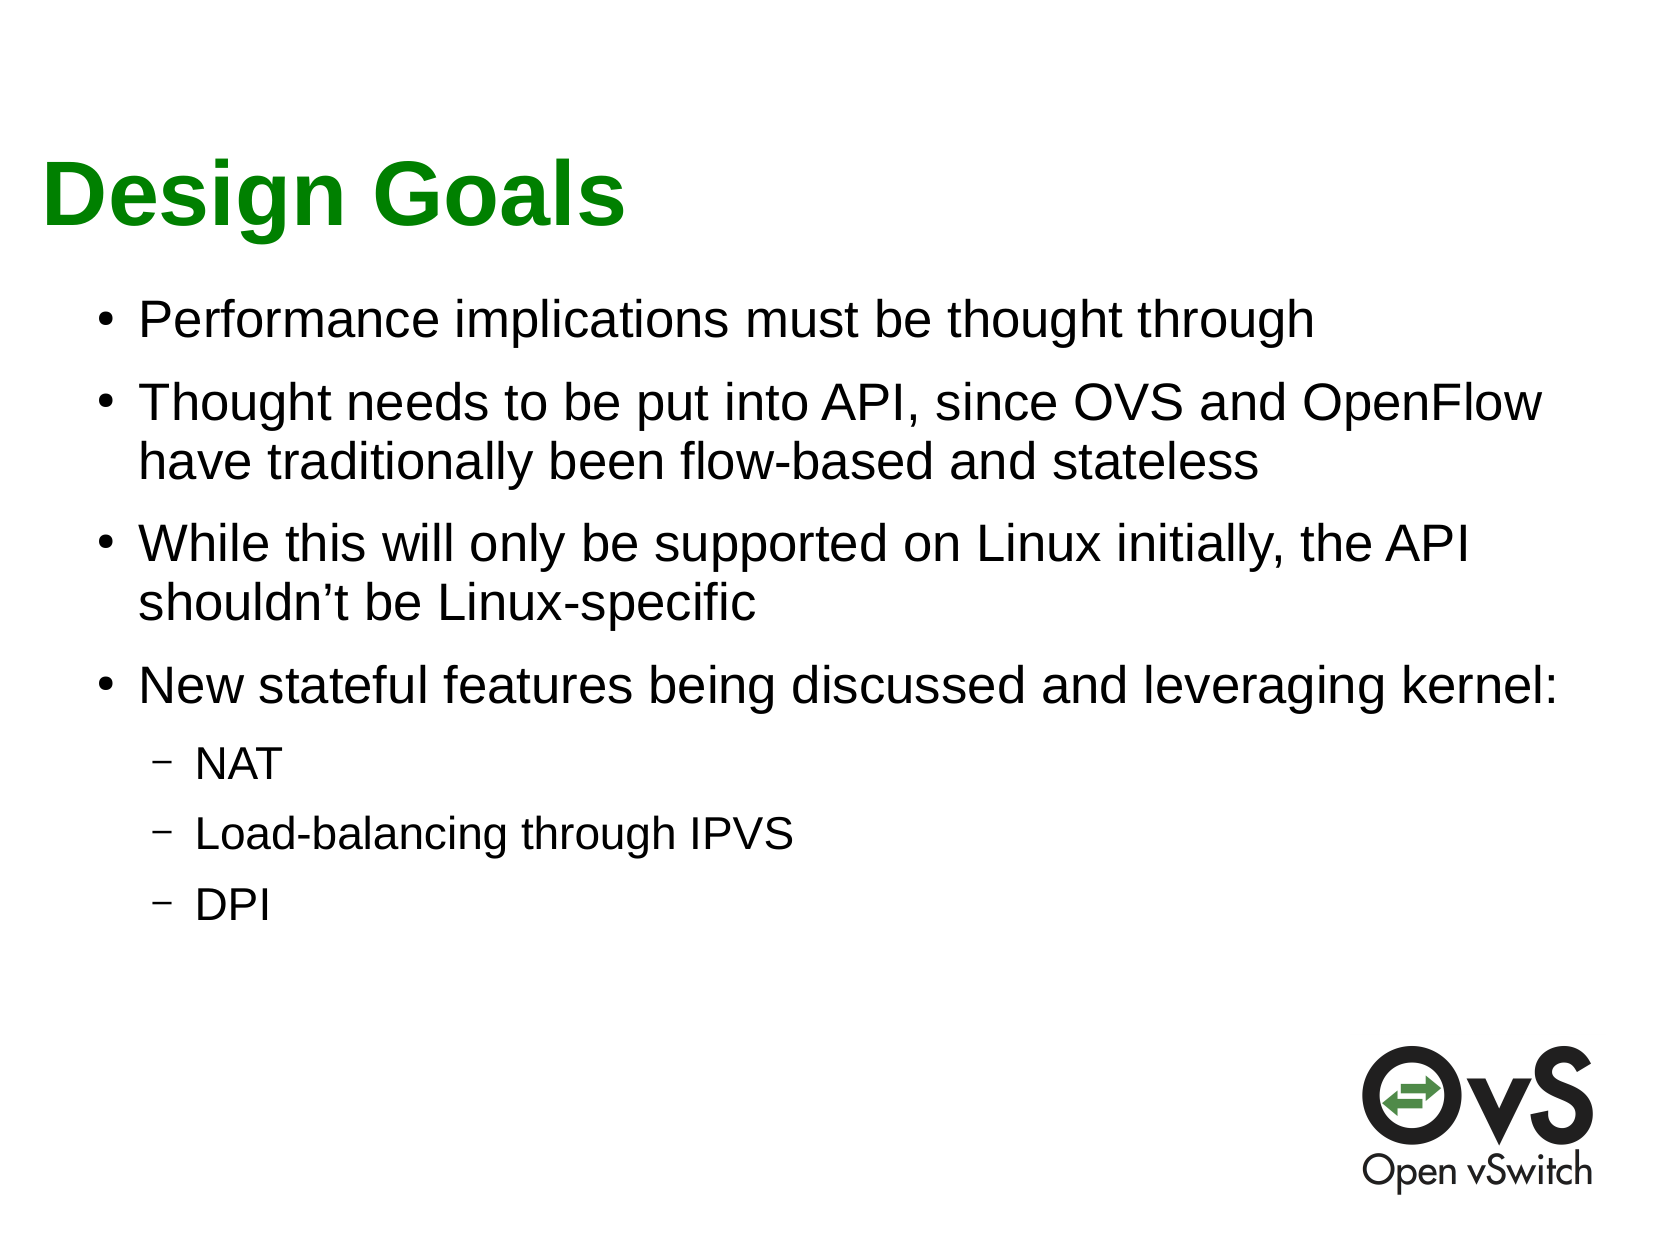

# Design Goals
Performance implications must be thought through
Thought needs to be put into API, since OVS and OpenFlow have traditionally been flow-based and stateless
While this will only be supported on Linux initially, the API shouldn’t be Linux-specific
New stateful features being discussed and leveraging kernel:
NAT
Load-balancing through IPVS
DPI